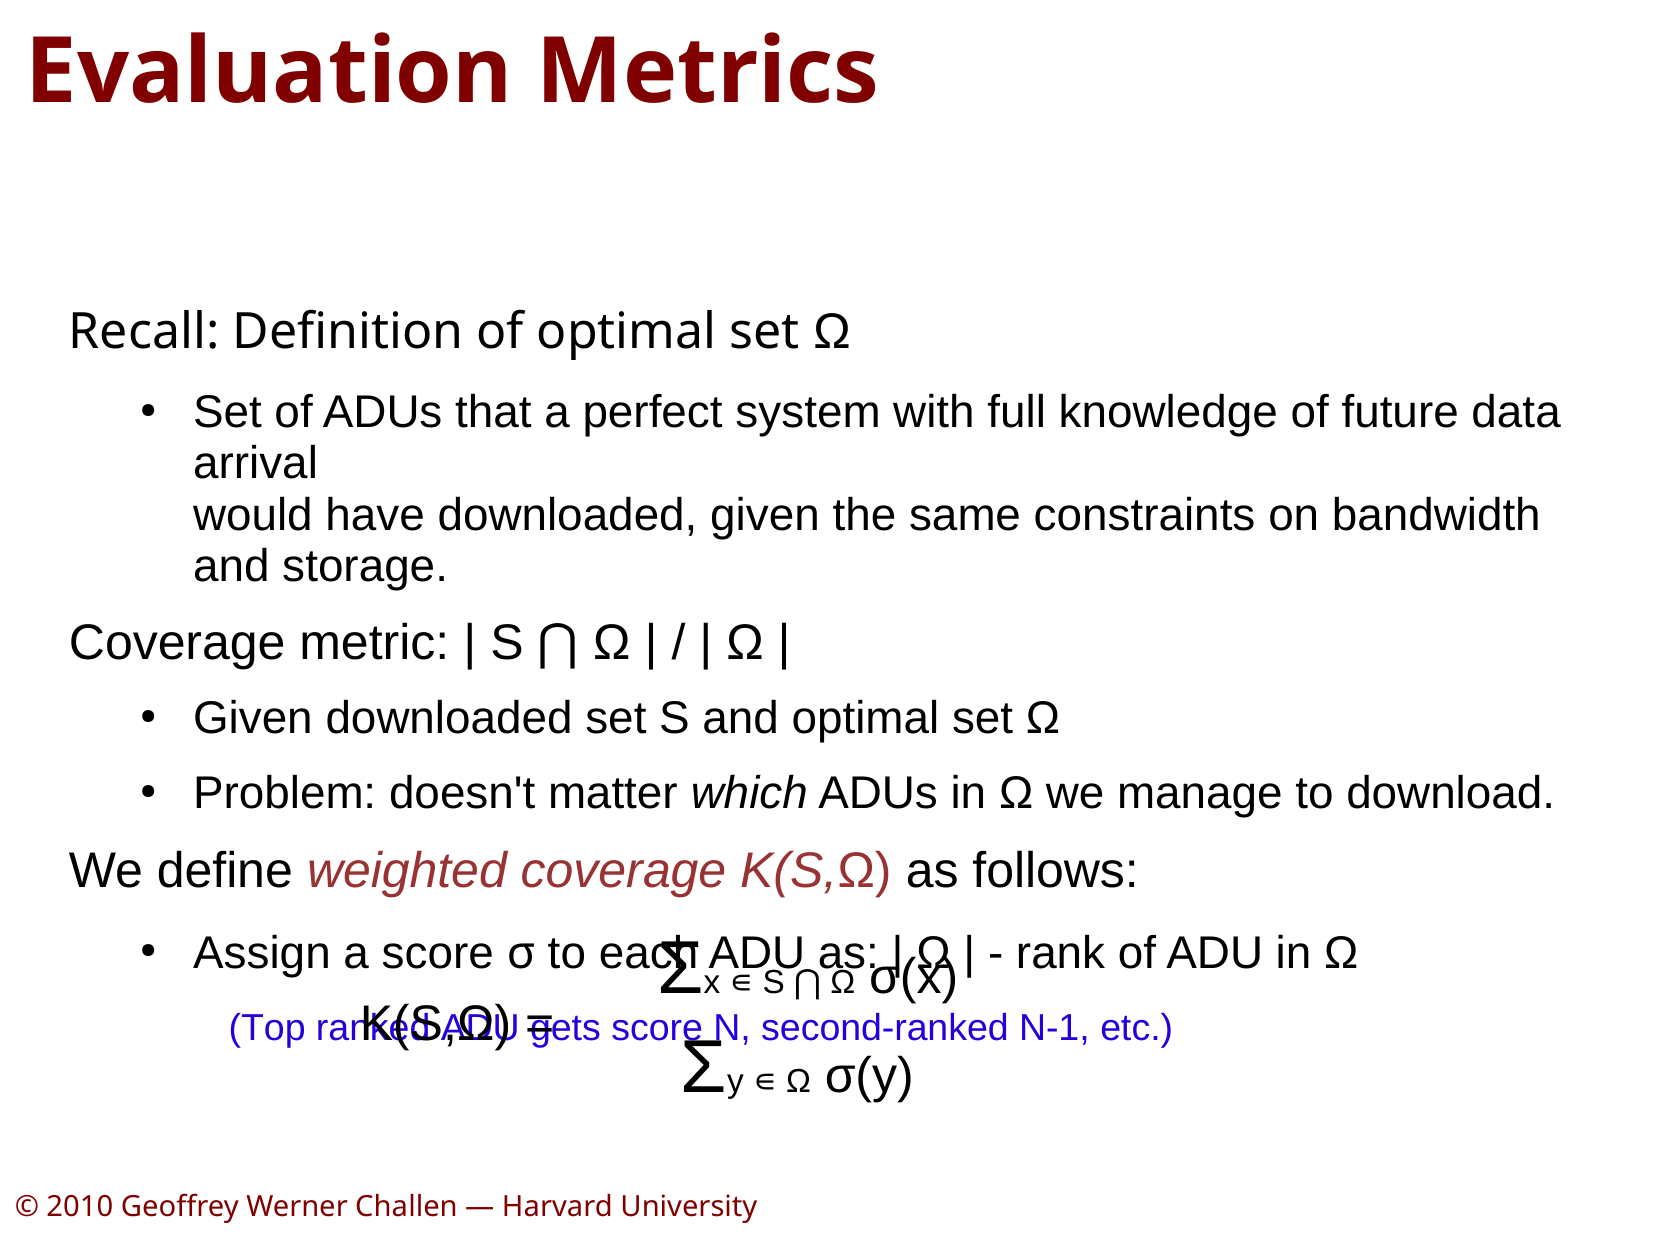

# Evaluation Metrics
Recall: Definition of optimal set Ω
Set of ADUs that a perfect system with full knowledge of future data arrival
would have downloaded, given the same constraints on bandwidth and storage.
Coverage metric: | S ⋂ Ω | / | Ω |
Given downloaded set S and optimal set Ω
Problem: doesn't matter which ADUs in Ω we manage to download.
We define weighted coverage K(S,Ω) as follows:
Assign a score σ to each ADU as: | Ω | - rank of ADU in Ω
(Top ranked ADU gets score N, second-ranked N-1, etc.)
Σx ∊ S ⋂ Ω σ(x)
K(S,Ω) =
Σy ∊ Ω σ(y)